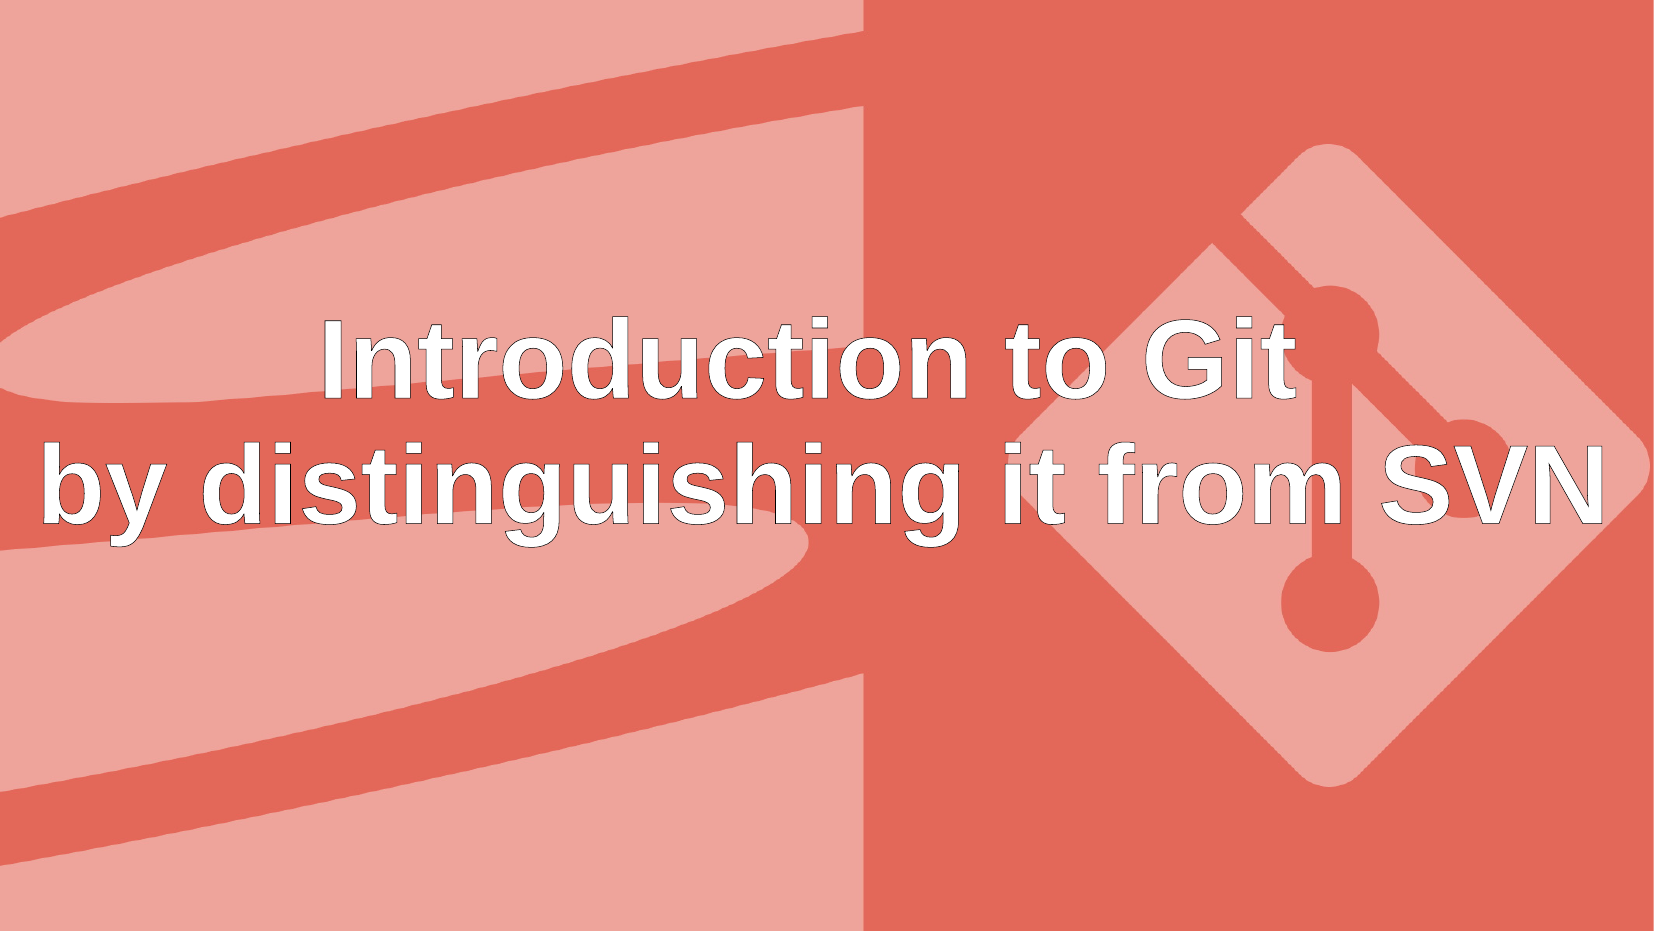

Introduction to Git
by distinguishing it from SVN